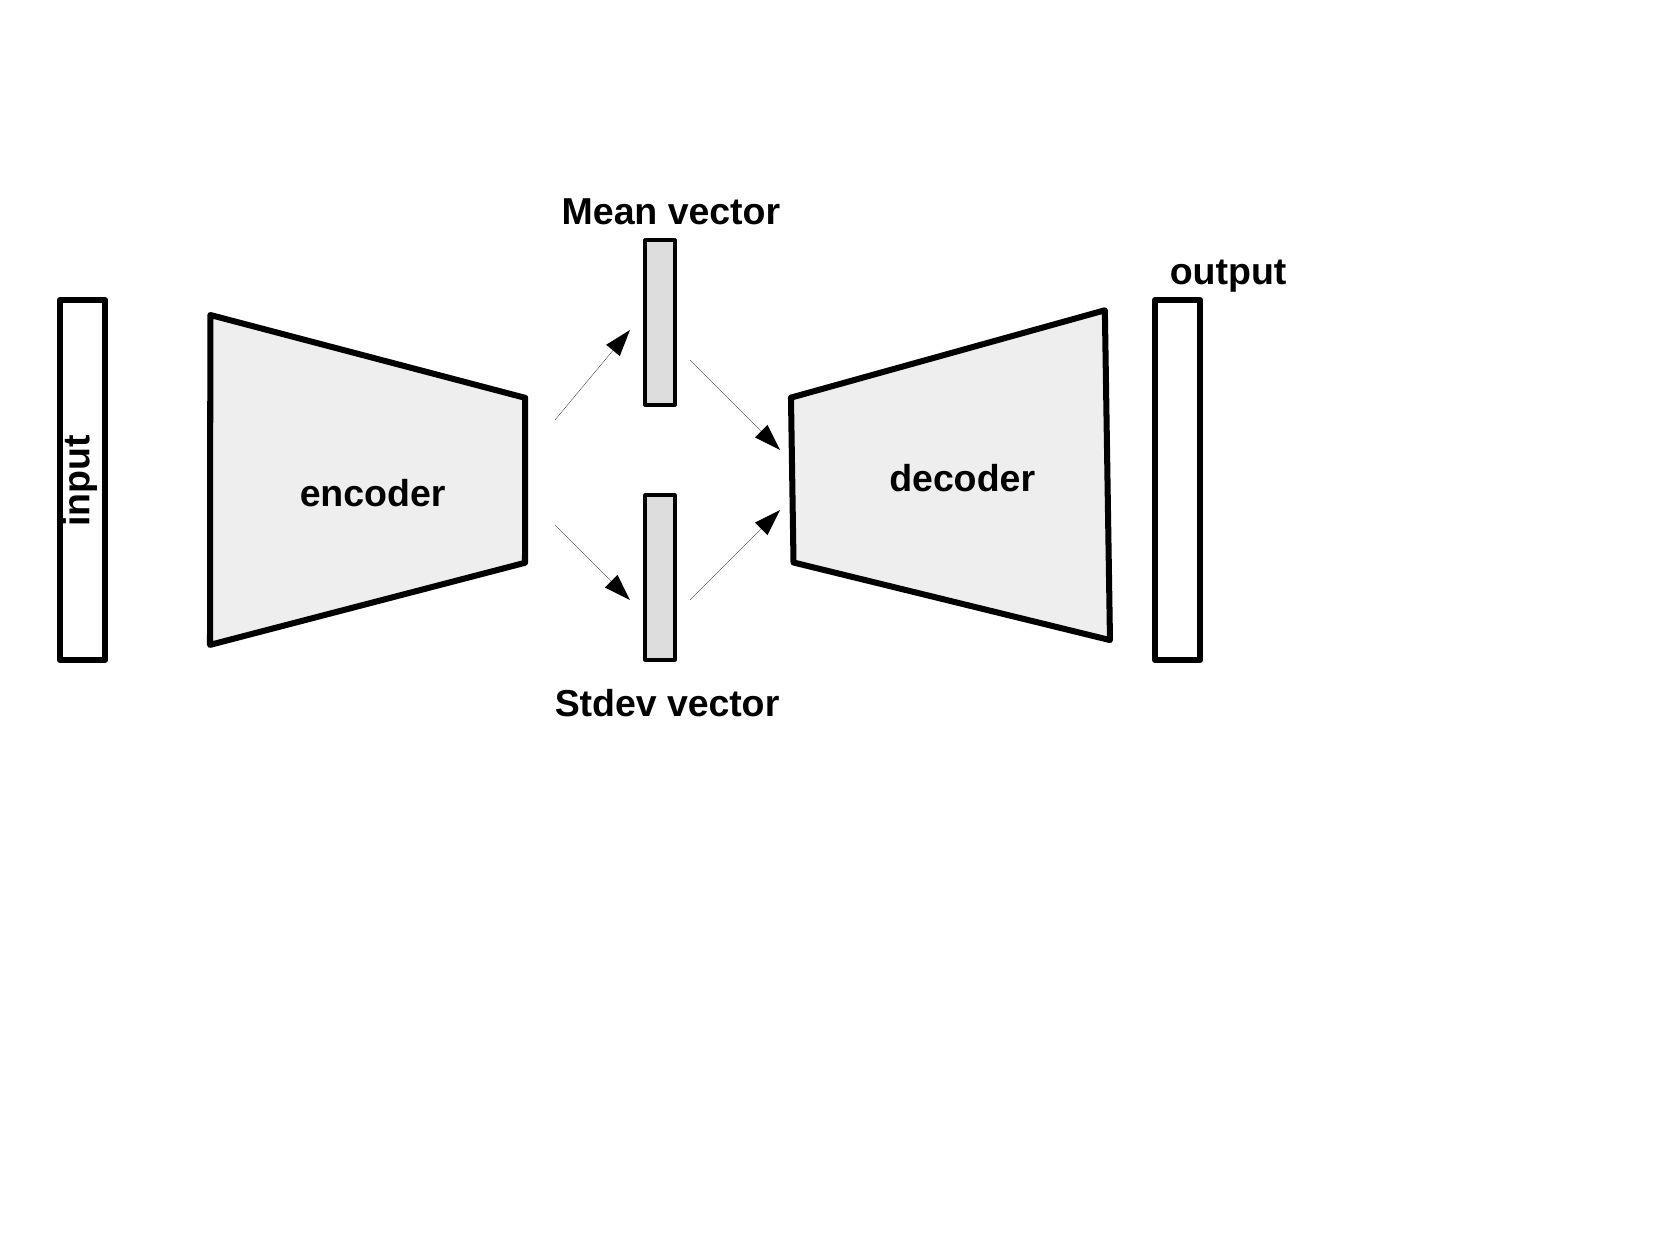

Mean vector
output
decoder
input
encoder
Stdev vector